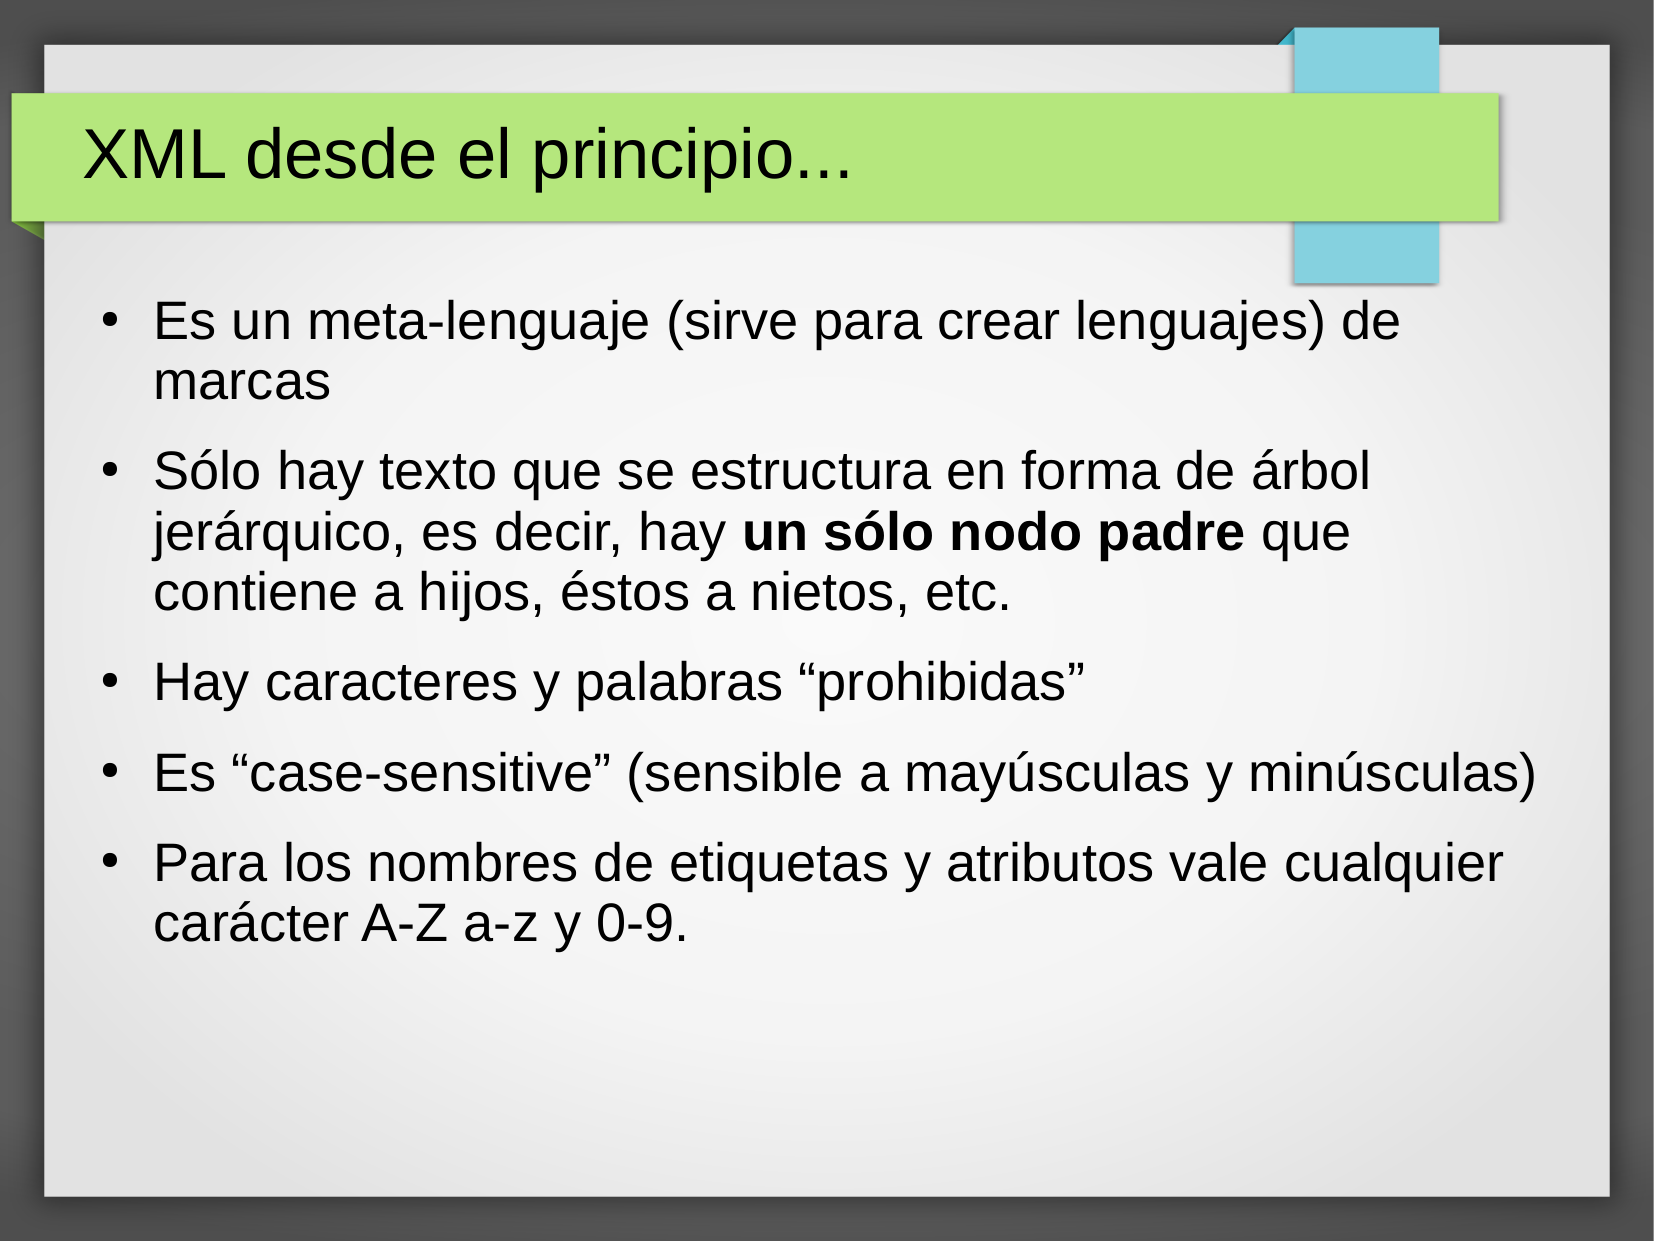

# XML desde el principio...
Es un meta-lenguaje (sirve para crear lenguajes) de marcas
Sólo hay texto que se estructura en forma de árbol jerárquico, es decir, hay un sólo nodo padre que contiene a hijos, éstos a nietos, etc.
Hay caracteres y palabras “prohibidas”
Es “case-sensitive” (sensible a mayúsculas y minúsculas)
Para los nombres de etiquetas y atributos vale cualquier carácter A-Z a-z y 0-9.